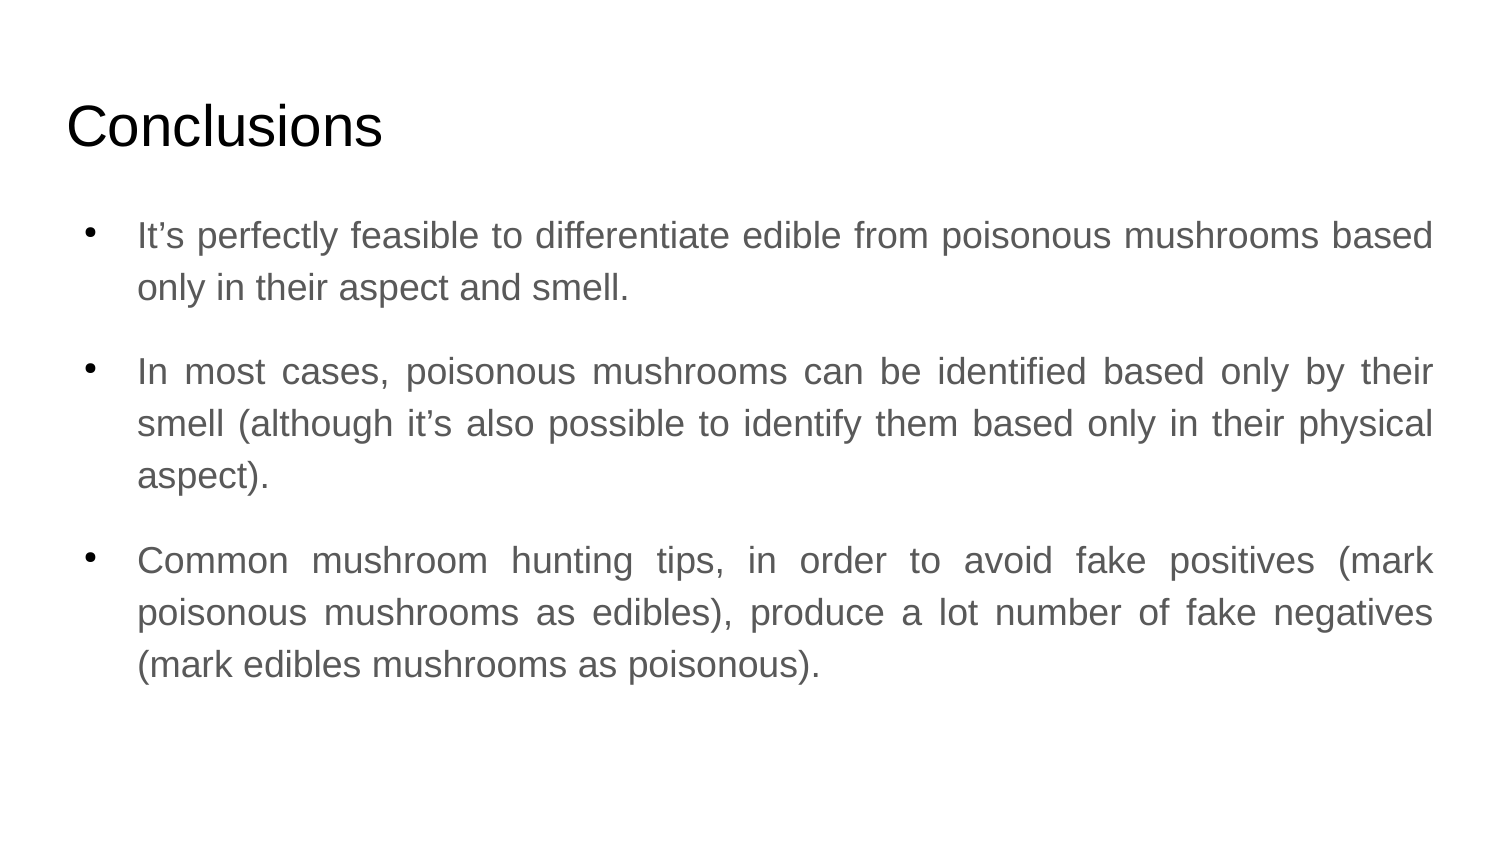

# Conclusions
It’s perfectly feasible to differentiate edible from poisonous mushrooms based only in their aspect and smell.
In most cases, poisonous mushrooms can be identified based only by their smell (although it’s also possible to identify them based only in their physical aspect).
Common mushroom hunting tips, in order to avoid fake positives (mark poisonous mushrooms as edibles), produce a lot number of fake negatives (mark edibles mushrooms as poisonous).